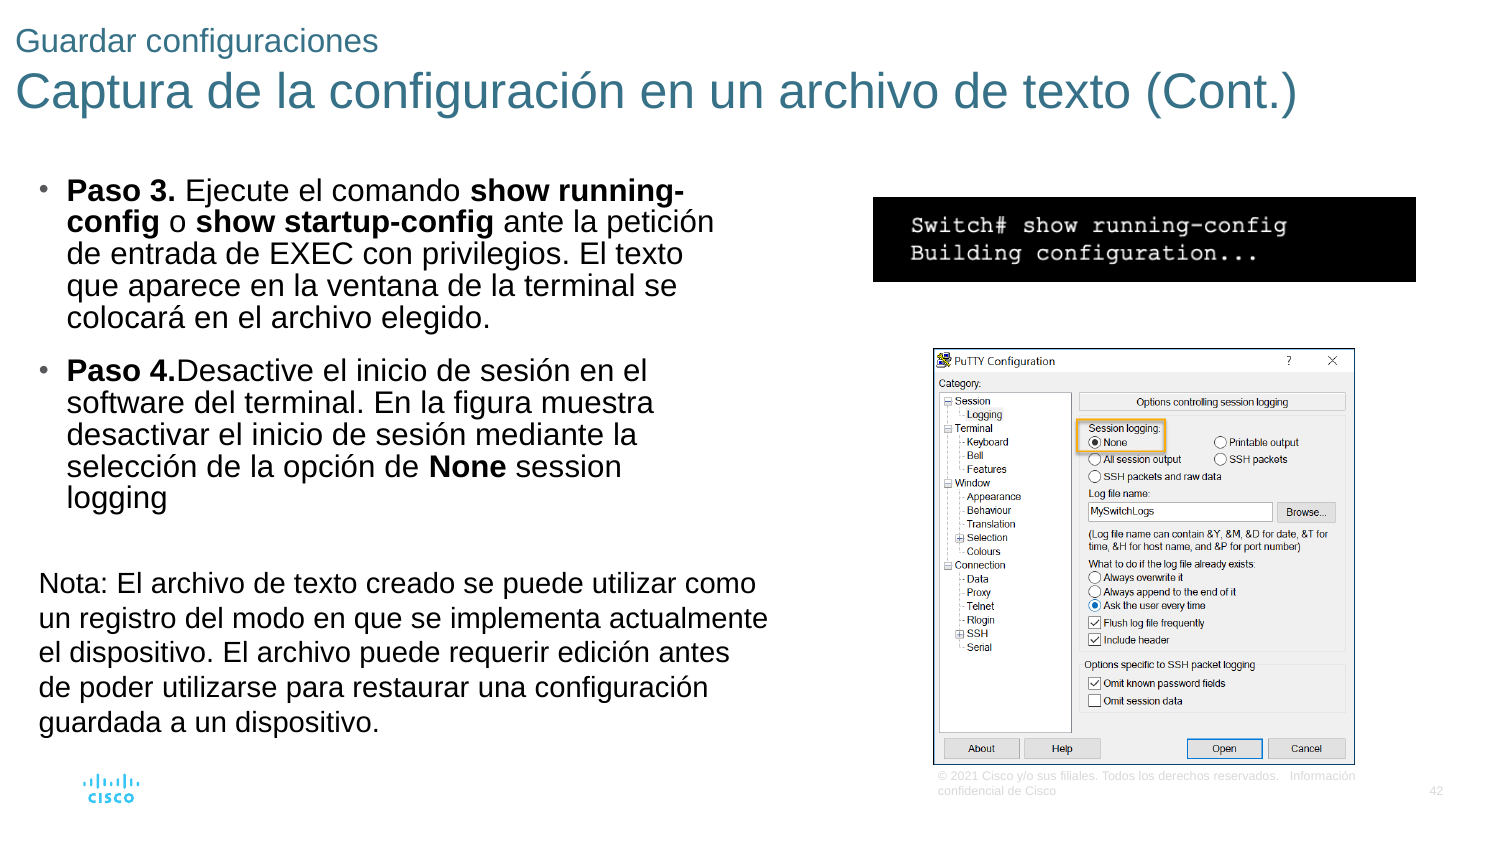

# Guardar configuraciones Captura de la configuración en un archivo de texto (Cont.)
Paso 3. Ejecute el comando show running-config o show startup-config ante la petición de entrada de EXEC con privilegios. El texto que aparece en la ventana de la terminal se colocará en el archivo elegido.
Paso 4.Desactive el inicio de sesión en el software del terminal. En la figura muestra desactivar el inicio de sesión mediante la selección de la opción de None session logging
Nota: El archivo de texto creado se puede utilizar como un registro del modo en que se implementa actualmente el dispositivo. El archivo puede requerir edición antes de poder utilizarse para restaurar una configuración guardada a un dispositivo.